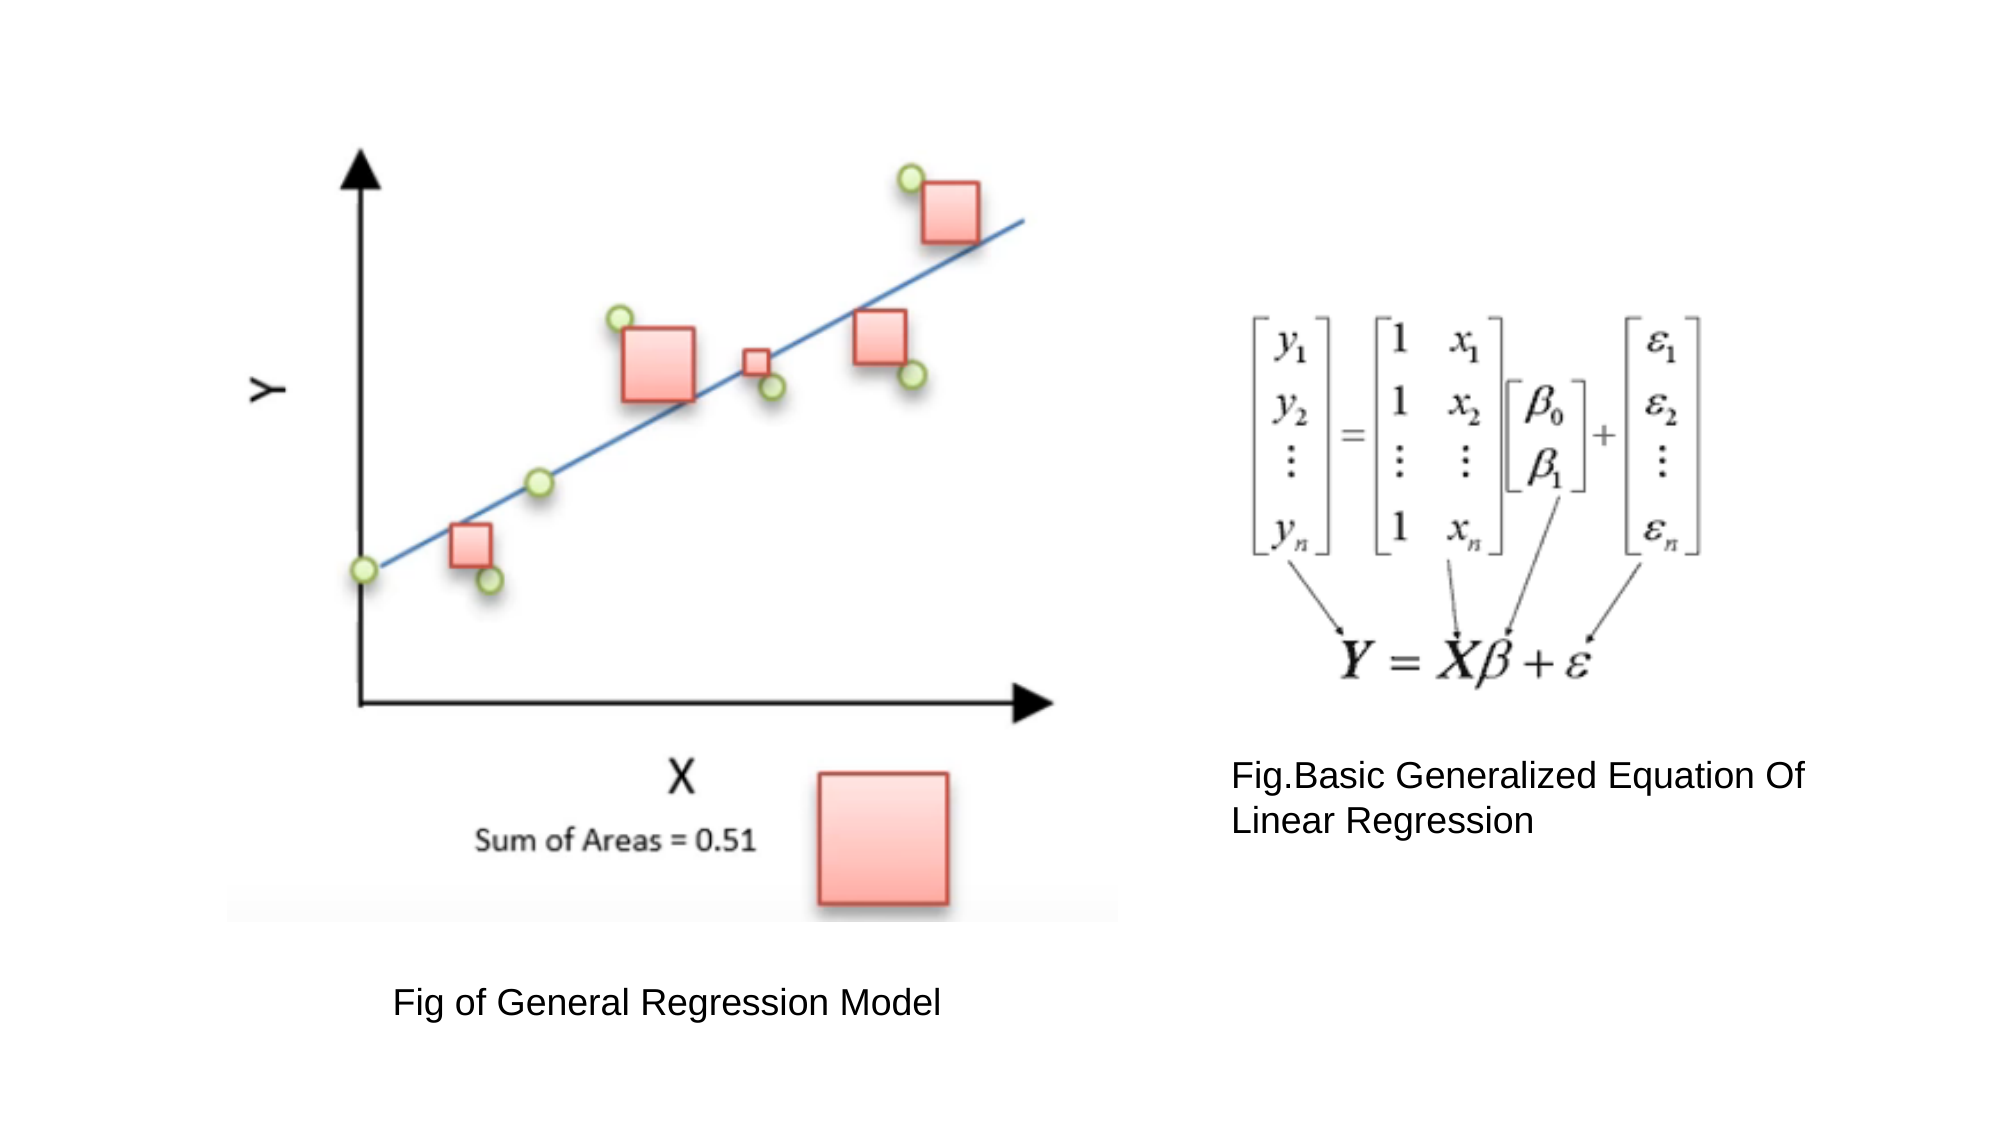

Fig.Basic Generalized Equation Of Linear Regression
Fig of General Regression Model